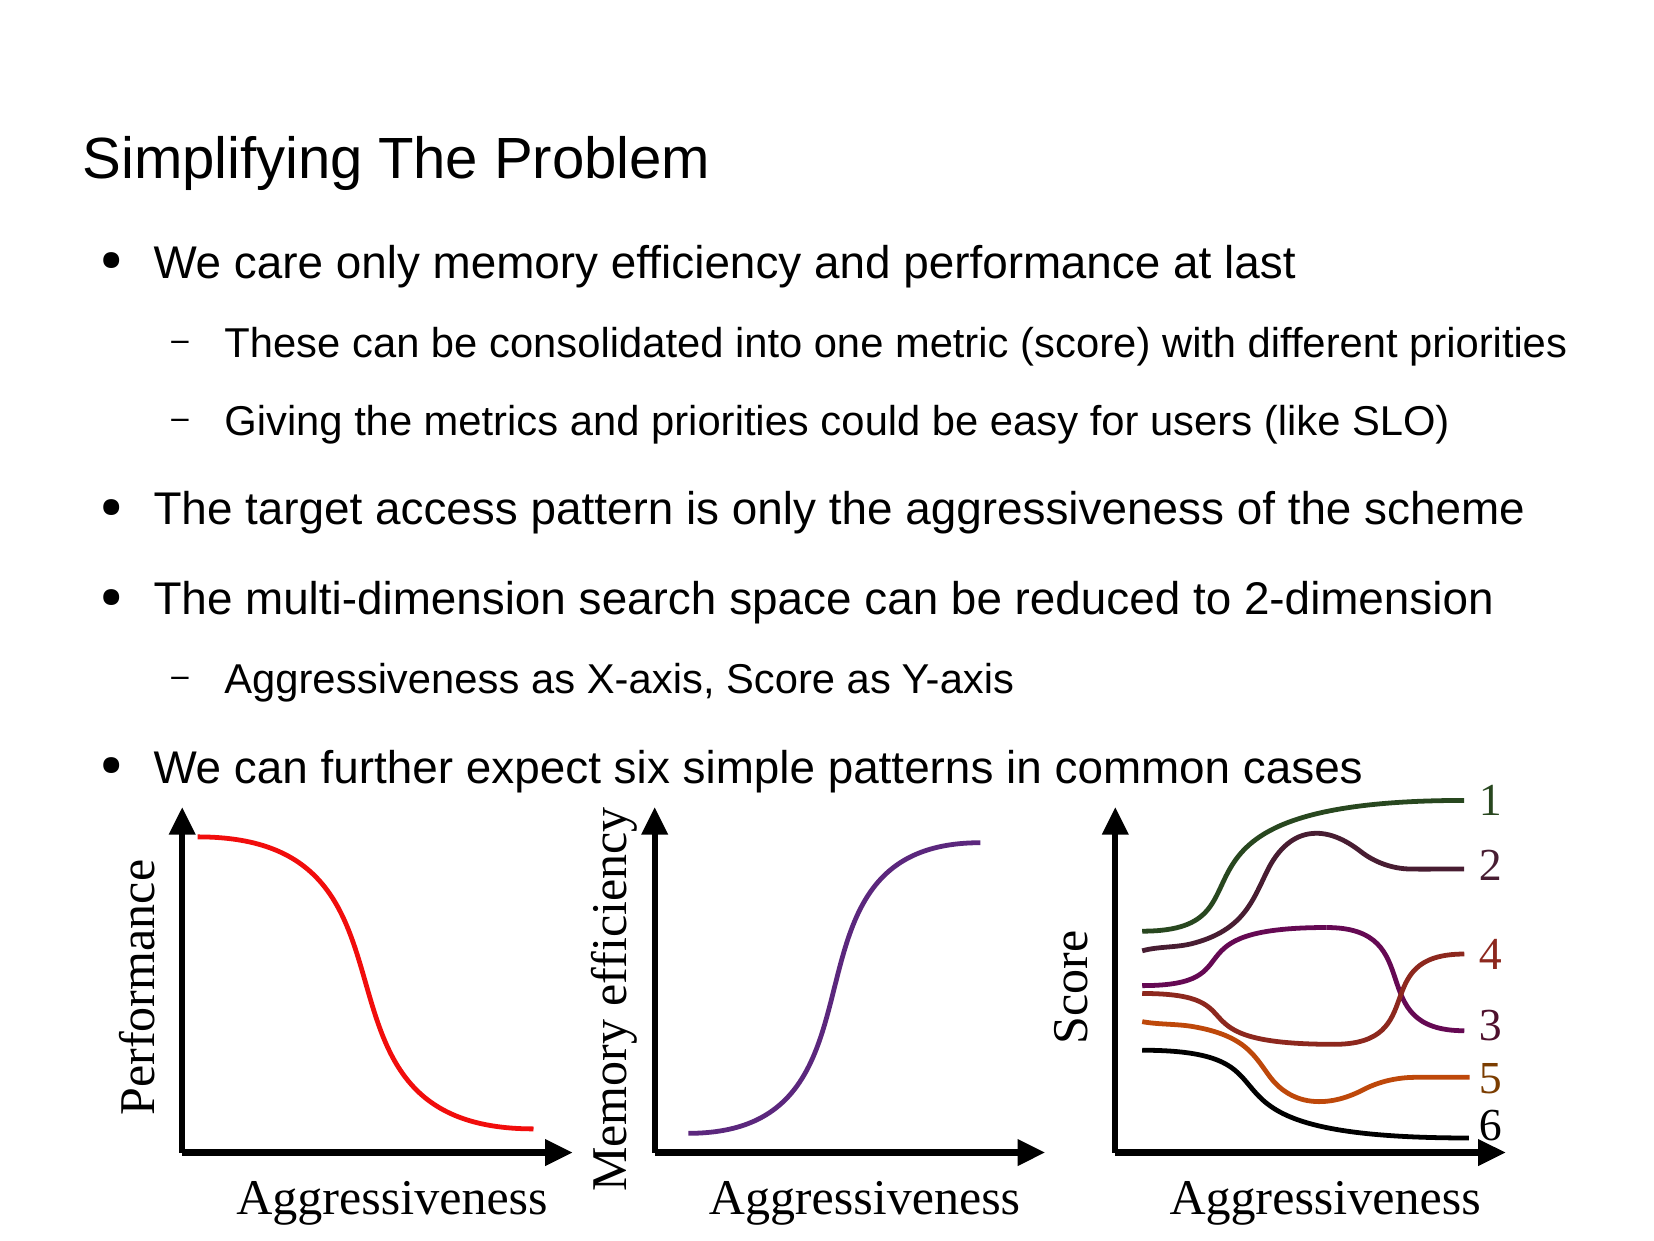

# Simplifying The Problem
We care only memory efficiency and performance at last
These can be consolidated into one metric (score) with different priorities
Giving the metrics and priorities could be easy for users (like SLO)
The target access pattern is only the aggressiveness of the scheme
The multi-dimension search space can be reduced to 2-dimension
Aggressiveness as X-axis, Score as Y-axis
We can further expect six simple patterns in common cases
1
2
4
Performance
Score
Memory efficiency
3
5
6
Aggressiveness
Aggressiveness
Aggressiveness